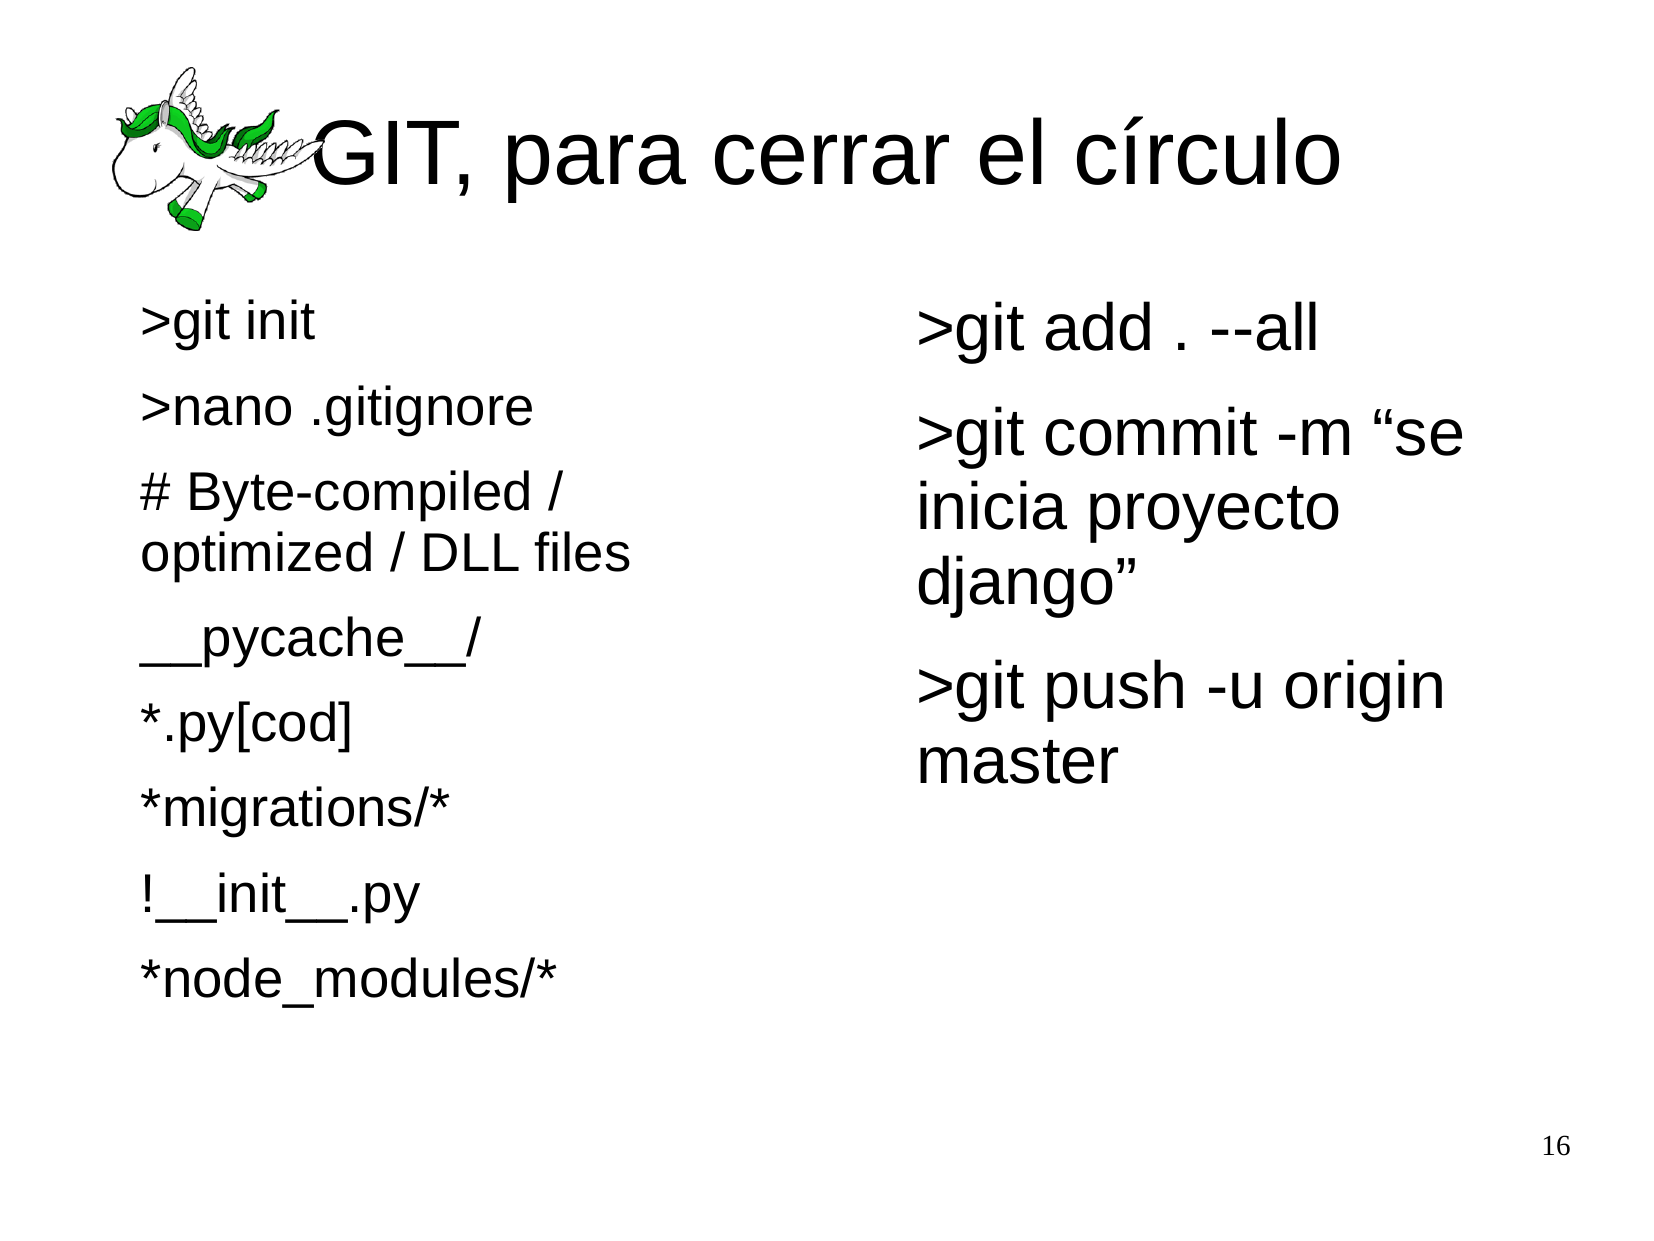

# GIT, para cerrar el círculo
>git init
>nano .gitignore
# Byte-compiled / optimized / DLL files
__pycache__/
*.py[cod]
*migrations/*
!__init__.py
*node_modules/*
>git add . --all
>git commit -m “se inicia proyecto django”
>git push -u origin master
16